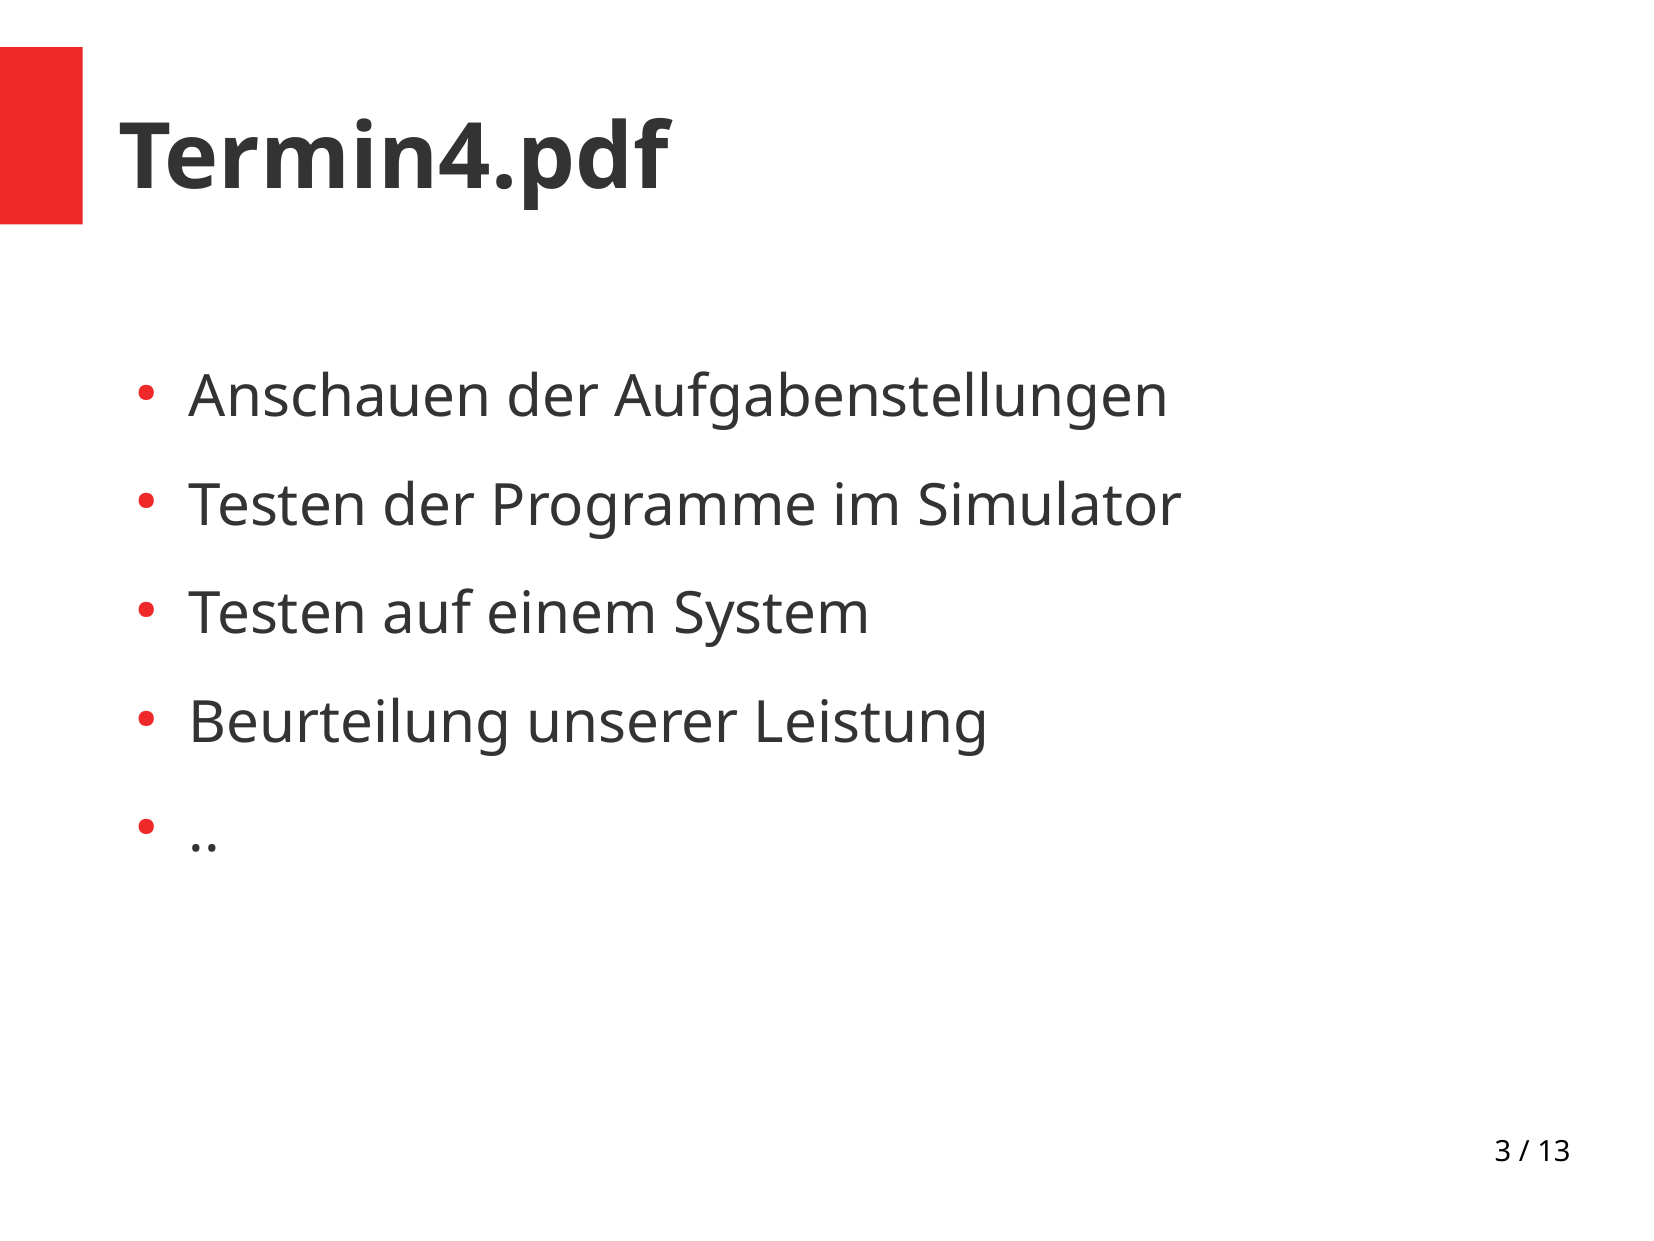

# Termin4.pdf
Anschauen der Aufgabenstellungen
Testen der Programme im Simulator
Testen auf einem System
Beurteilung unserer Leistung
..
3